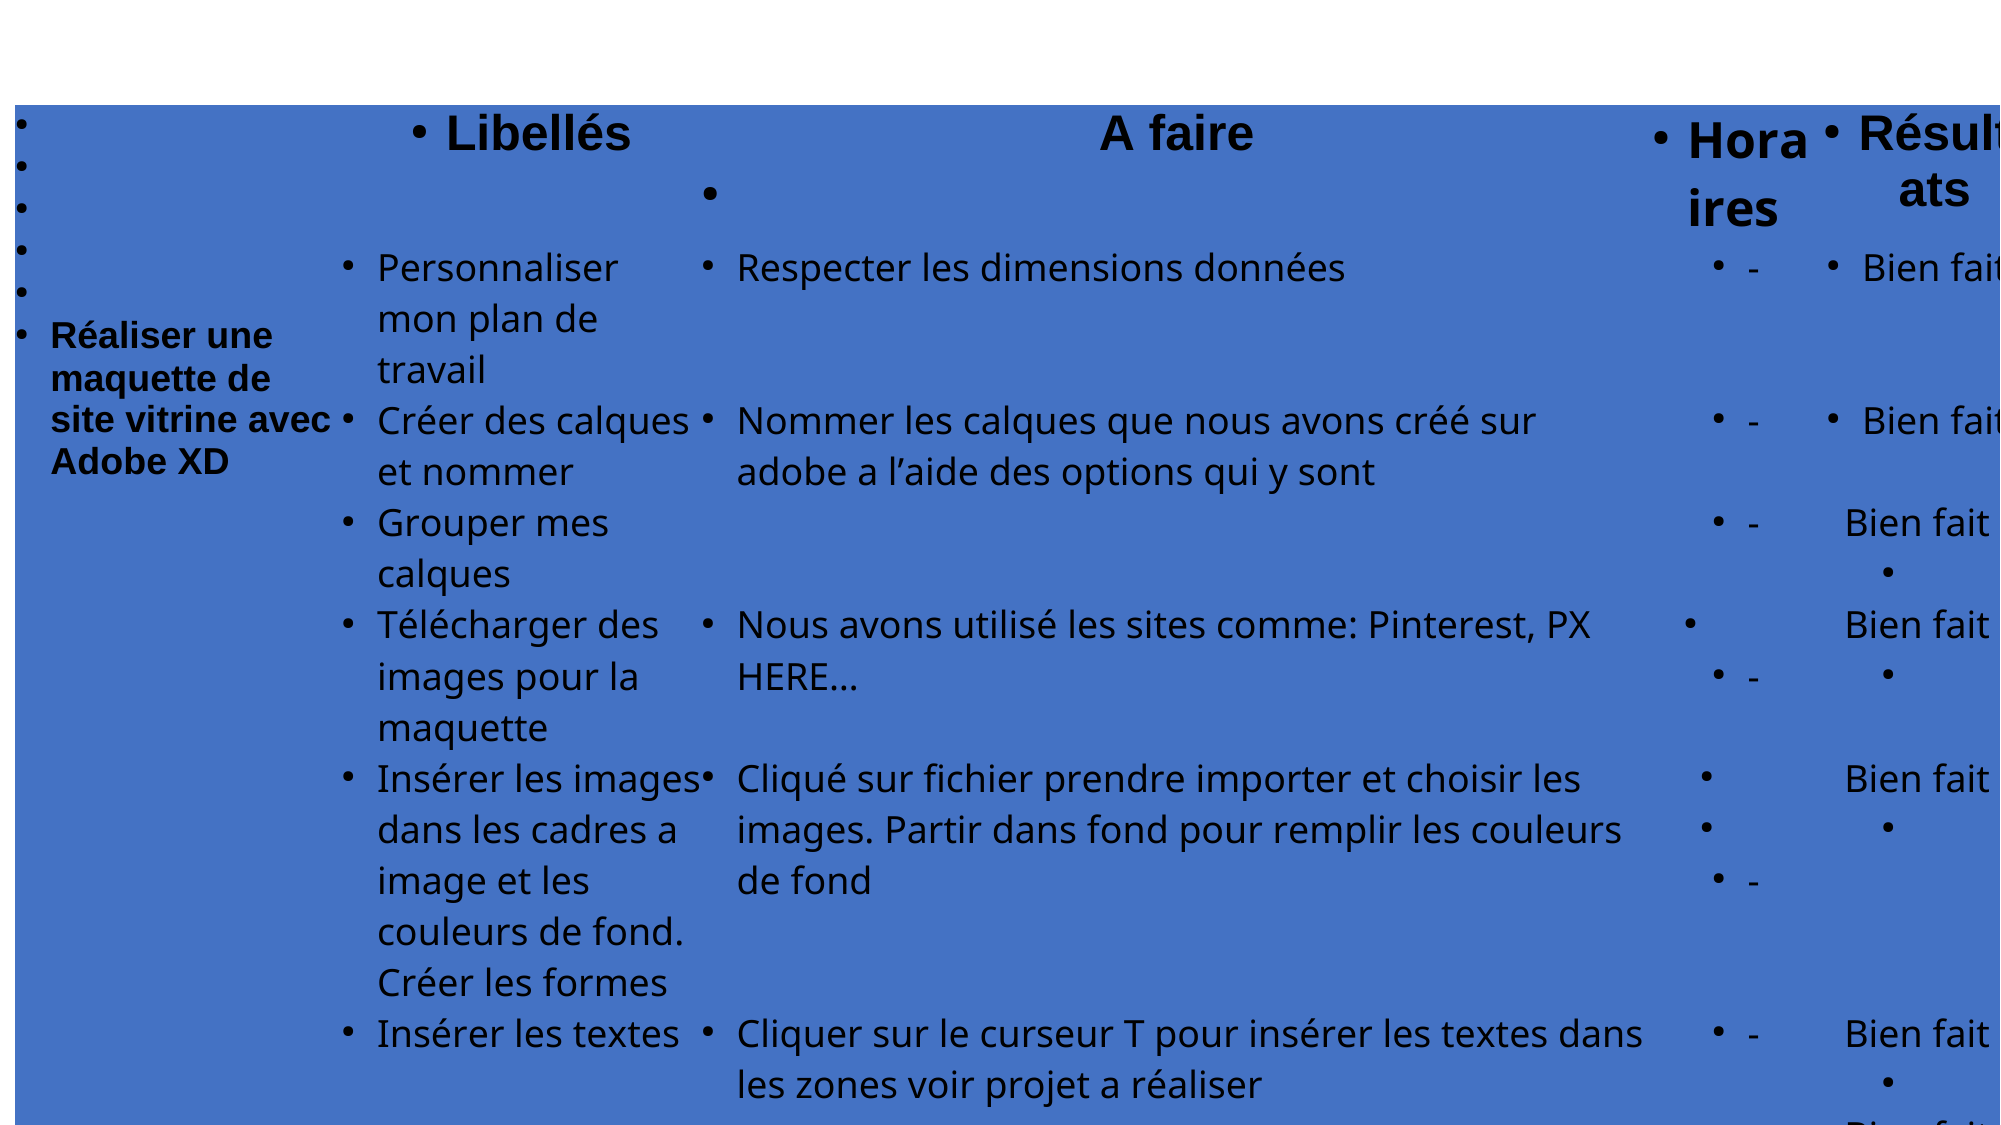

#
| Réaliser une maquette de site vitrine avec Adobe XD | Libellés | A faire | Horaires | Résultats |
| --- | --- | --- | --- | --- |
| | Personnaliser mon plan de travail | Respecter les dimensions données | - | Bien fait |
| | Créer des calques et nommer | Nommer les calques que nous avons créé sur adobe a l’aide des options qui y sont | - | Bien fait |
| | Grouper mes calques | | - | Bien fait |
| | Télécharger des images pour la maquette | Nous avons utilisé les sites comme: Pinterest, PX HERE… | - | Bien fait |
| | Insérer les images dans les cadres a image et les couleurs de fond. Créer les formes | Cliqué sur fichier prendre importer et choisir les images. Partir dans fond pour remplir les couleurs de fond | - | Bien fait |
| | Insérer les textes | Cliquer sur le curseur T pour insérer les textes dans les zones voir projet a réaliser | - | Bien fait |
| | | | - | Bien fait |